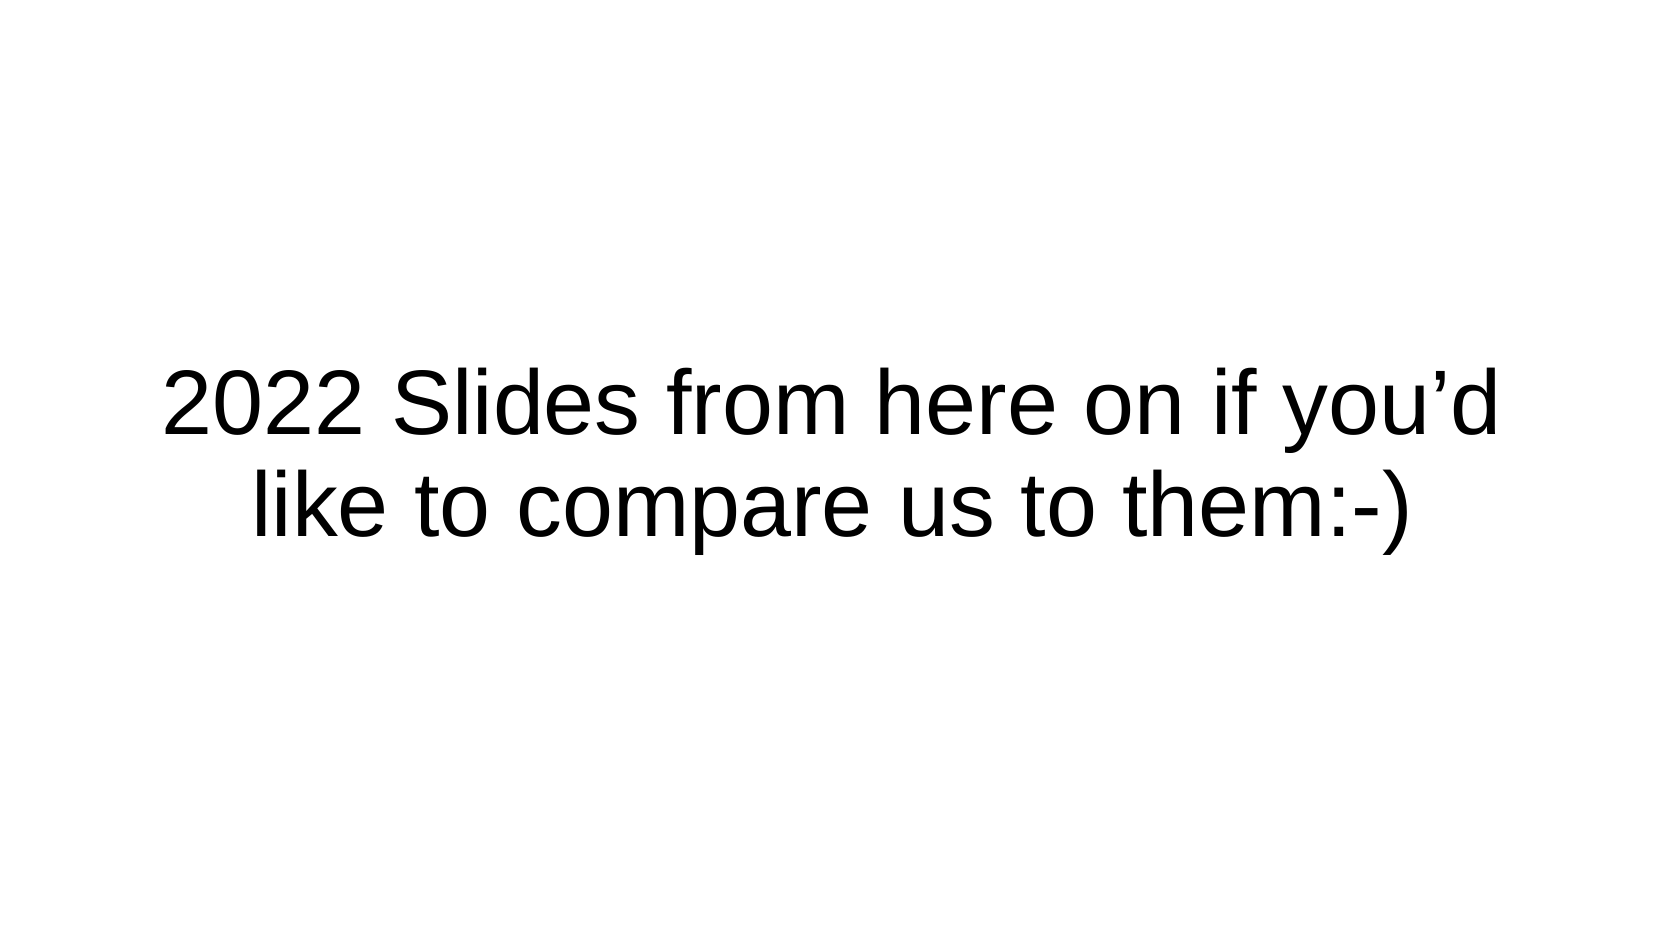

# 2022 Slides from here on if you’d like to compare us to them:-)